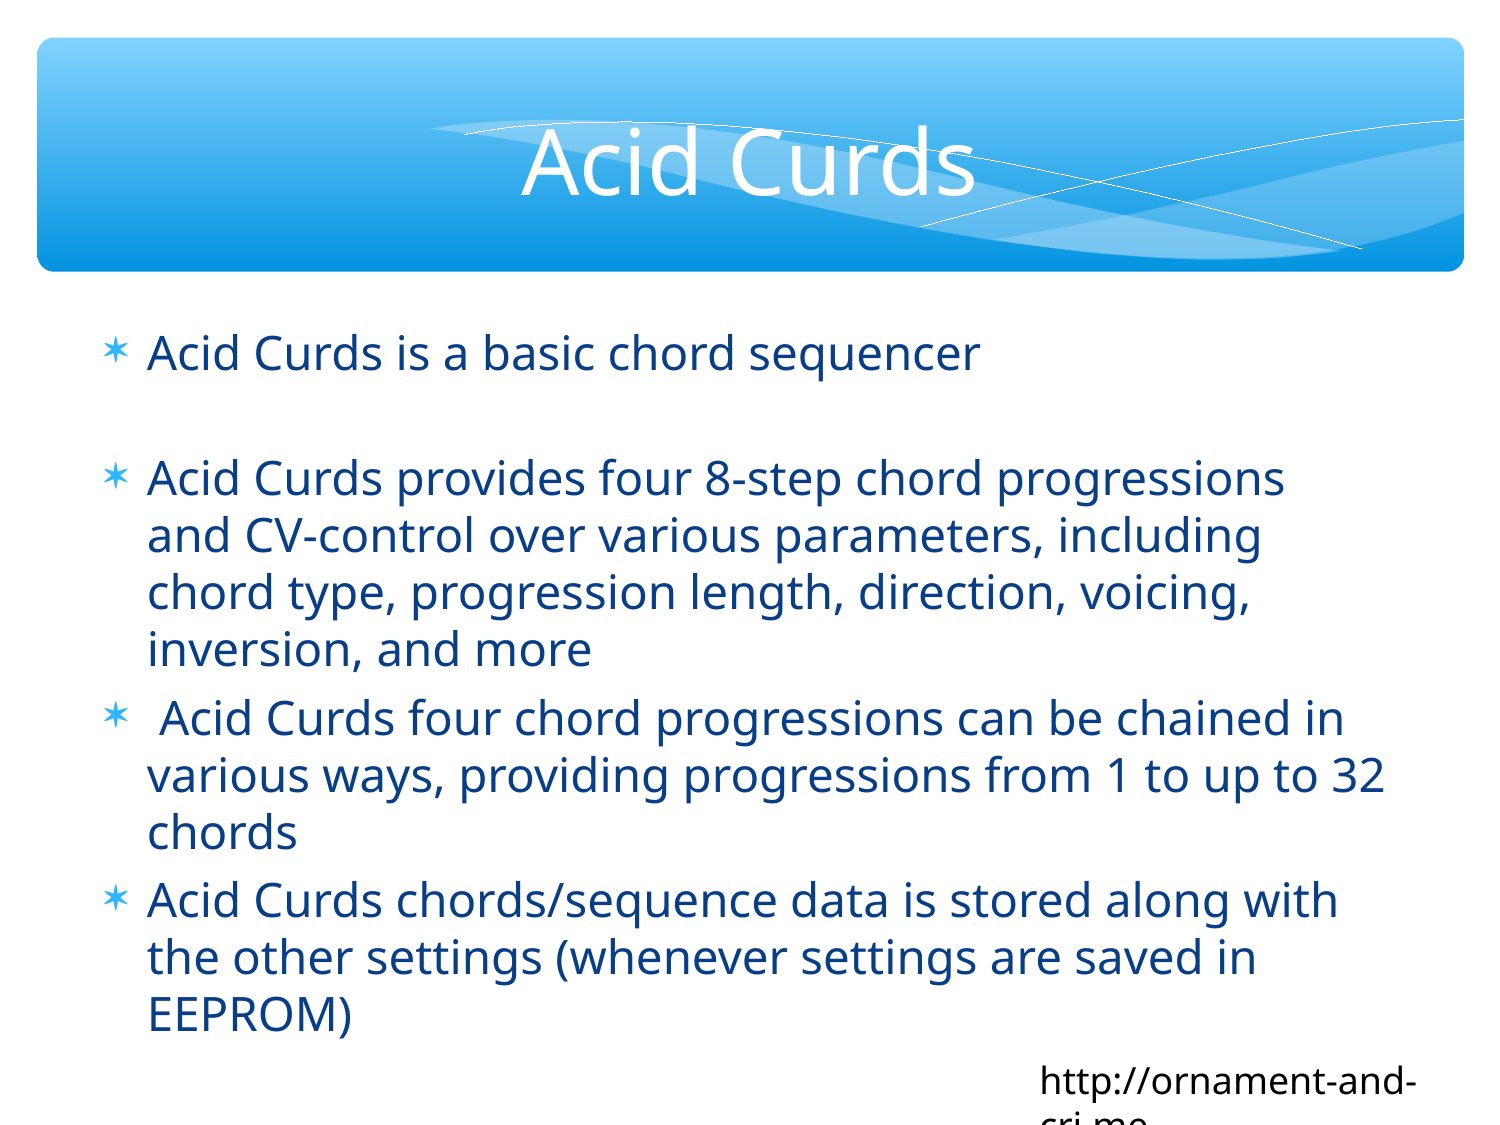

# Acid Curds
Acid Curds is a basic chord sequencer
Acid Curds provides four 8-step chord progressions
and CV-control over various parameters, including chord type, progression length, direction, voicing, inversion, and more
 Acid Curds four chord progressions can be chained in various ways, providing progressions from 1 to up to 32 chords
Acid Curds chords/sequence data is stored along with the other settings (whenever settings are saved in EEPROM)
http://ornament-and-cri.me